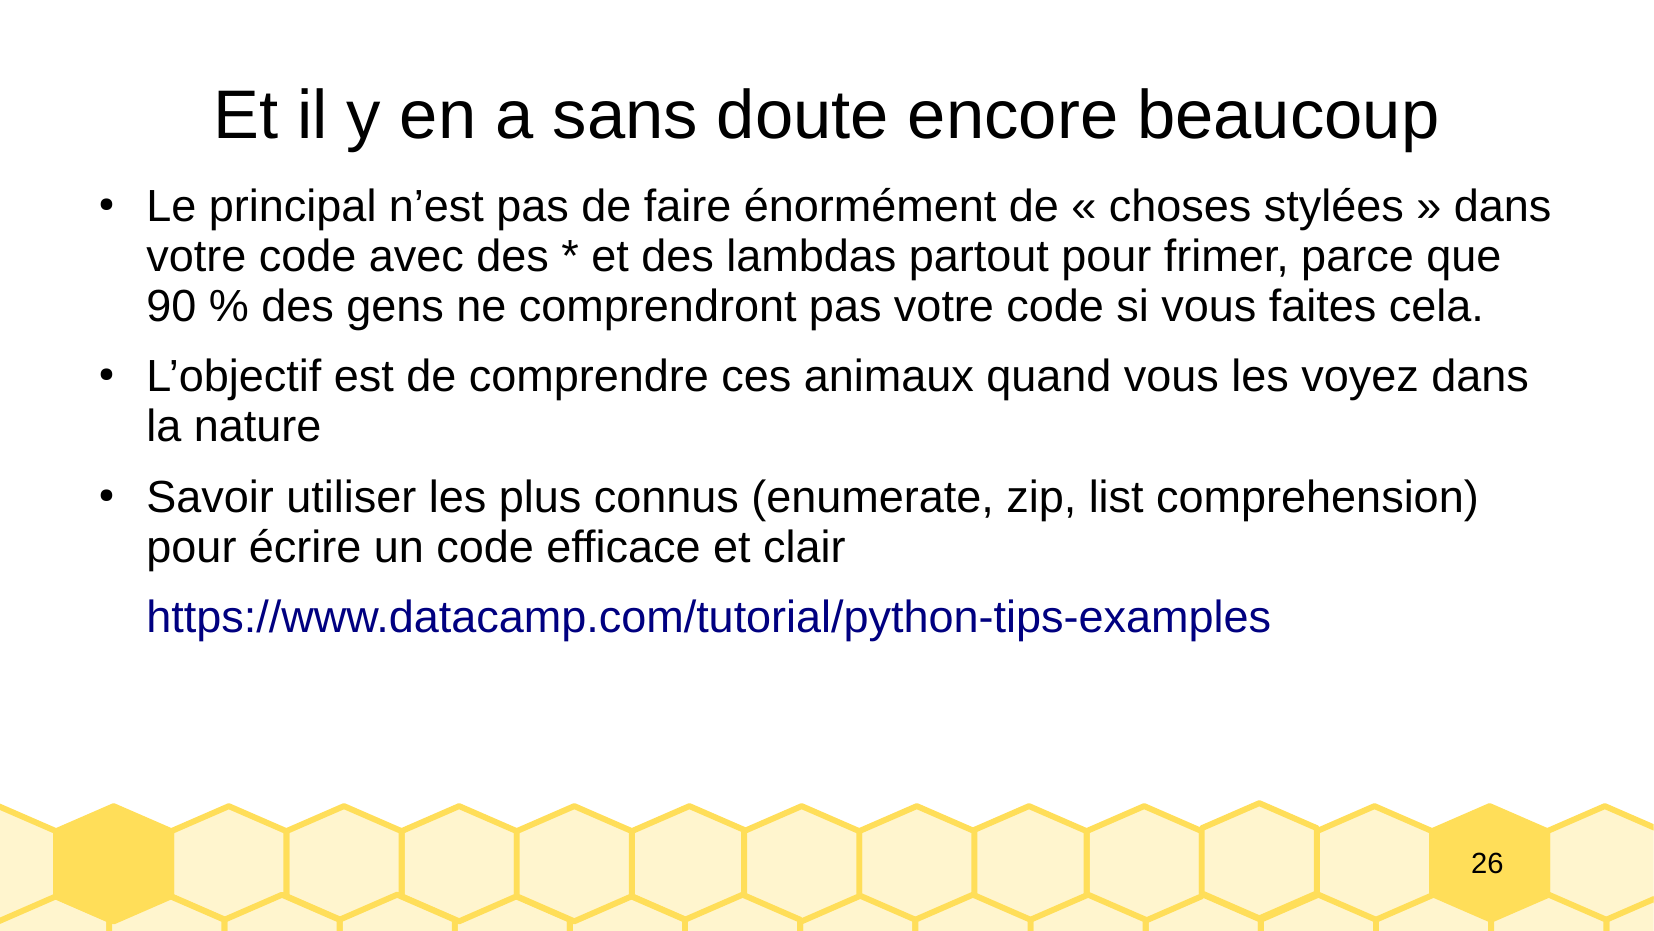

# Et il y en a sans doute encore beaucoup
Le principal n’est pas de faire énormément de « choses stylées » dans votre code avec des * et des lambdas partout pour frimer, parce que 90 % des gens ne comprendront pas votre code si vous faites cela.
L’objectif est de comprendre ces animaux quand vous les voyez dans la nature
Savoir utiliser les plus connus (enumerate, zip, list comprehension) pour écrire un code efficace et clair
https://www.datacamp.com/tutorial/python-tips-examples